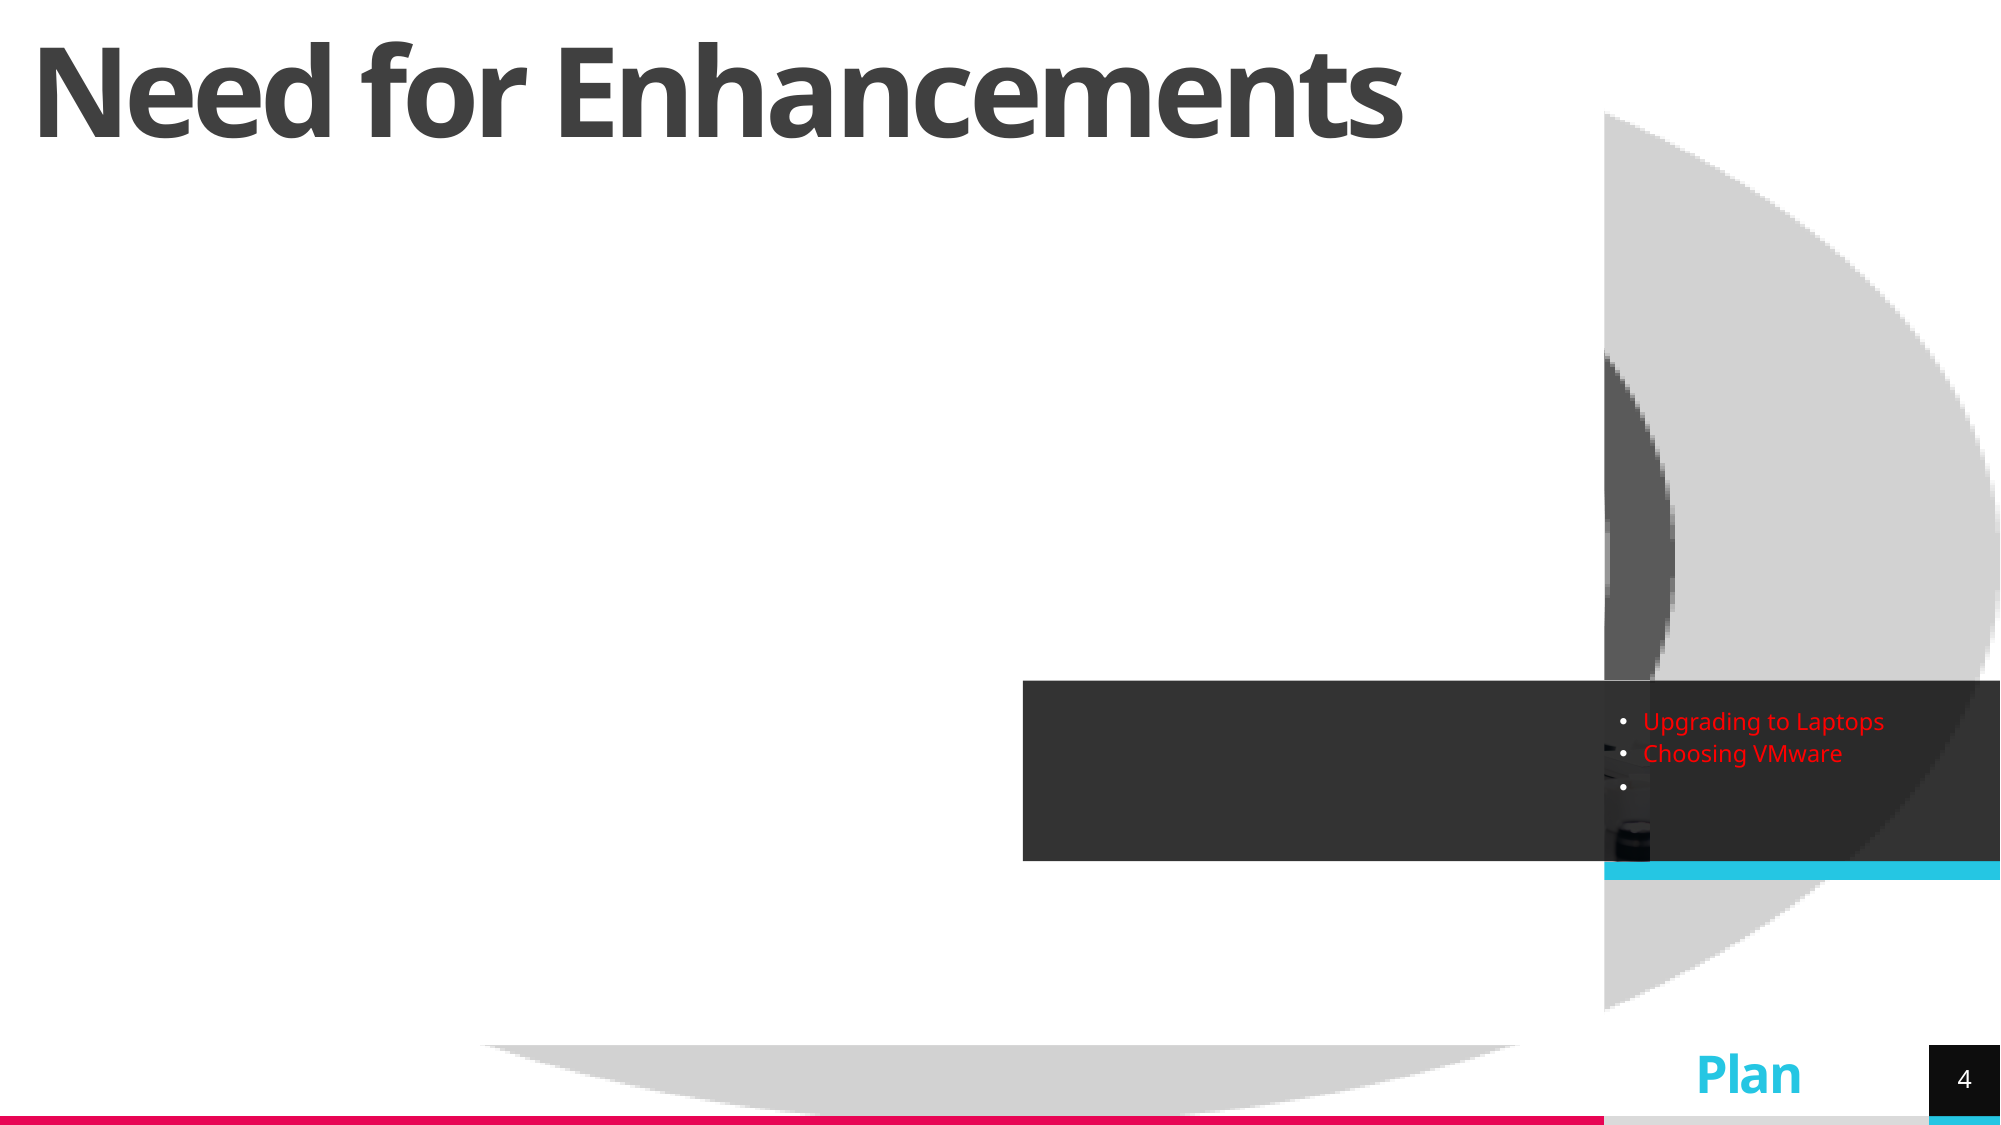

# Need for Enhancements
Upgrading to Laptops
Choosing VMware
Plan